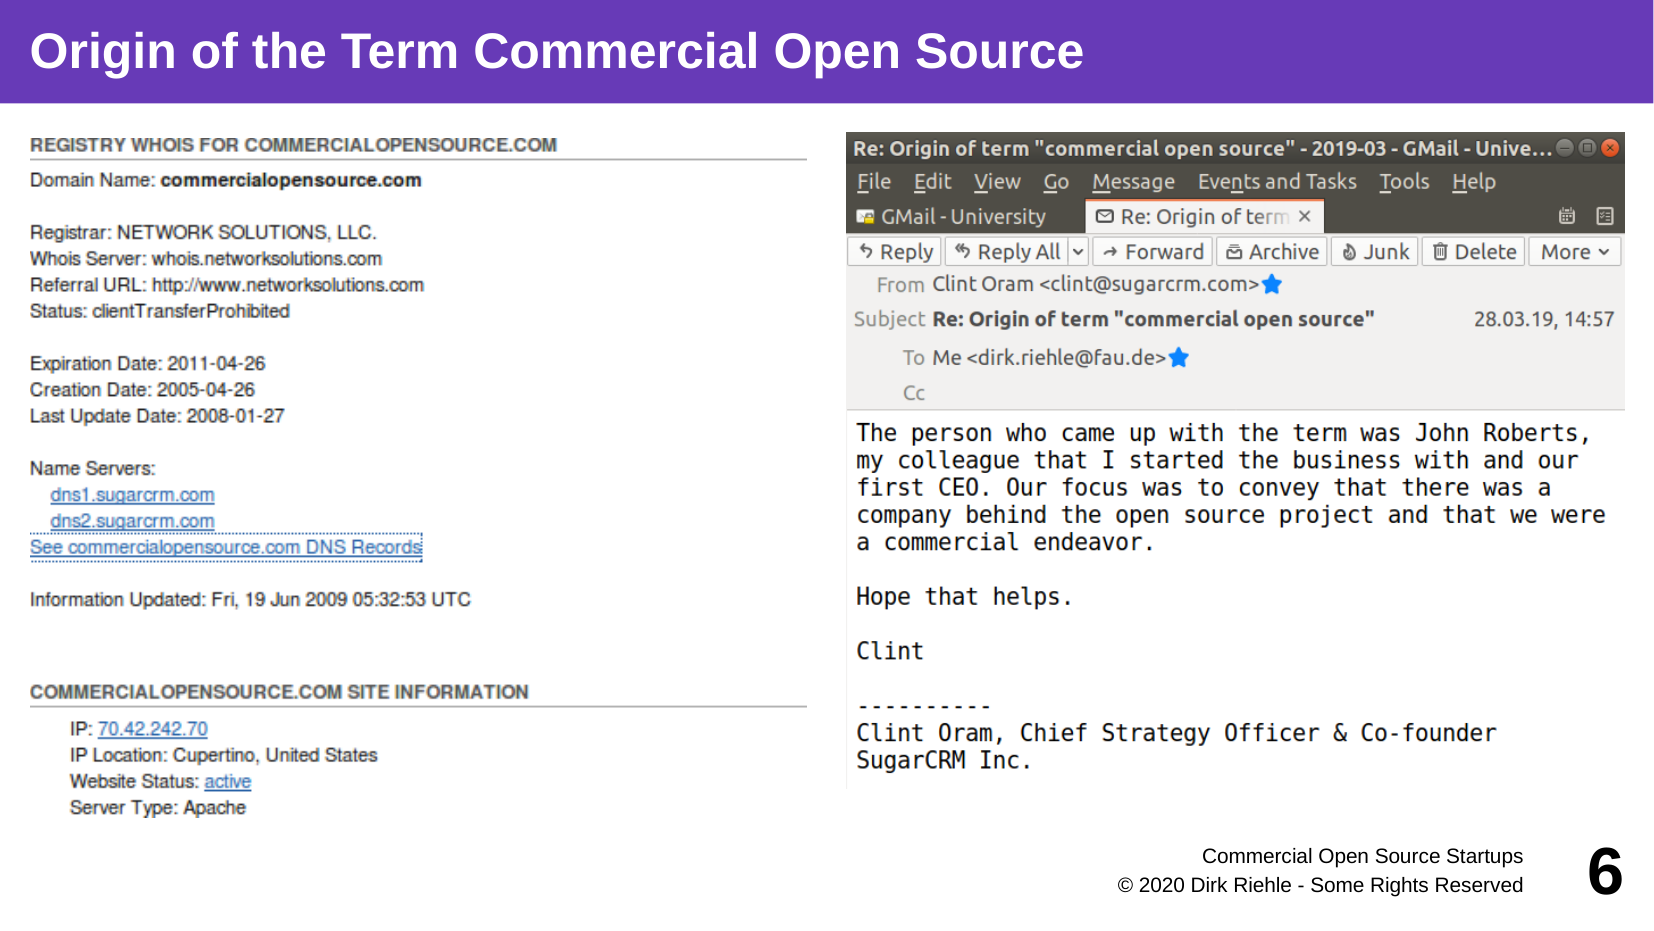

# Origin of the Term Commercial Open Source
Commercial Open Source Startups
6
© 2020 Dirk Riehle - Some Rights Reserved